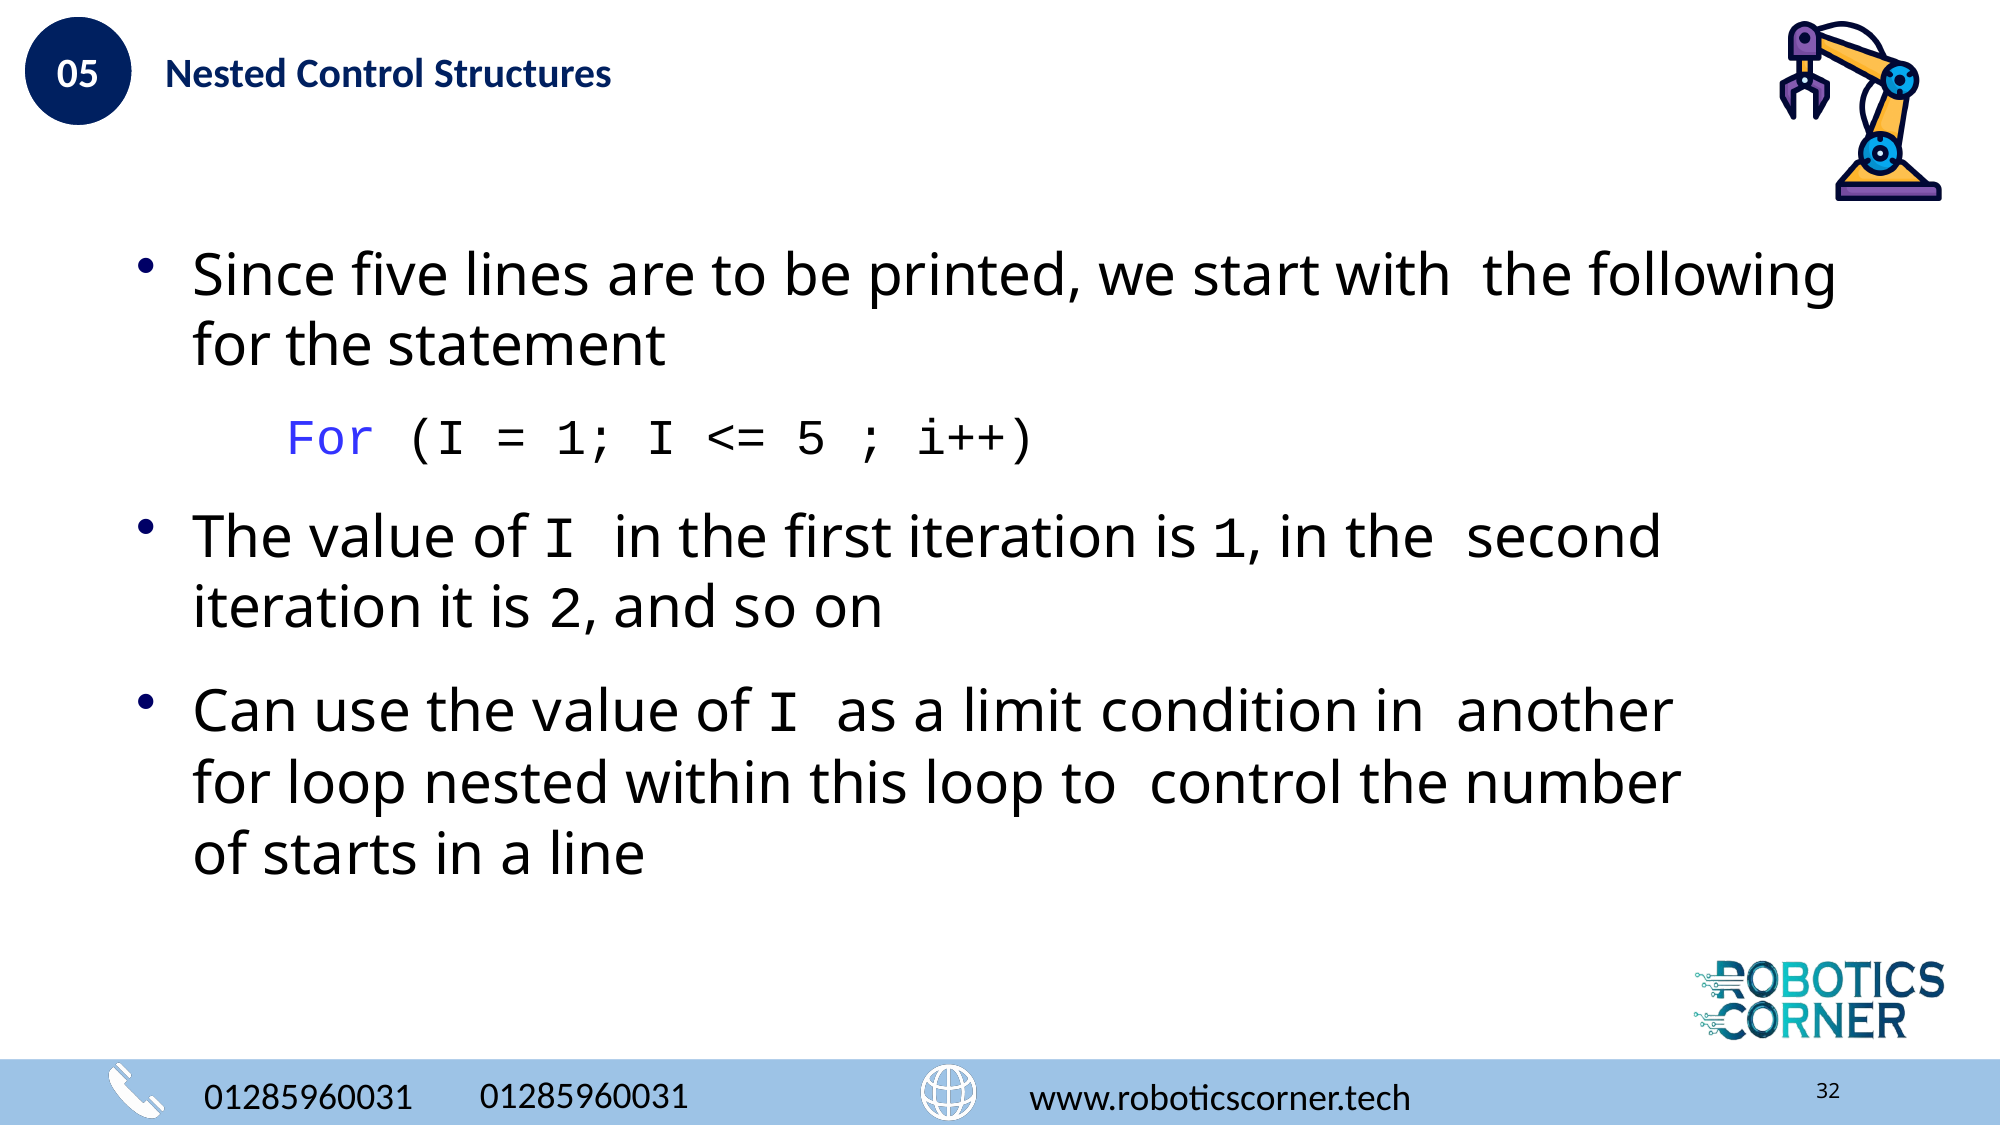

05
Nested Control Structures
Since five lines are to be printed, we start with the following for the statement
For (I = 1; I <= 5 ; i++)
The value of I in the first iteration is 1, in the second iteration it is 2, and so on
Can use the value of I as a limit condition in another for loop nested within this loop to control the number of starts in a line
C++ Programming: From Problem Analysis to Program Design, Third Edition
01285960031
01285960031
www.roboticscorner.tech